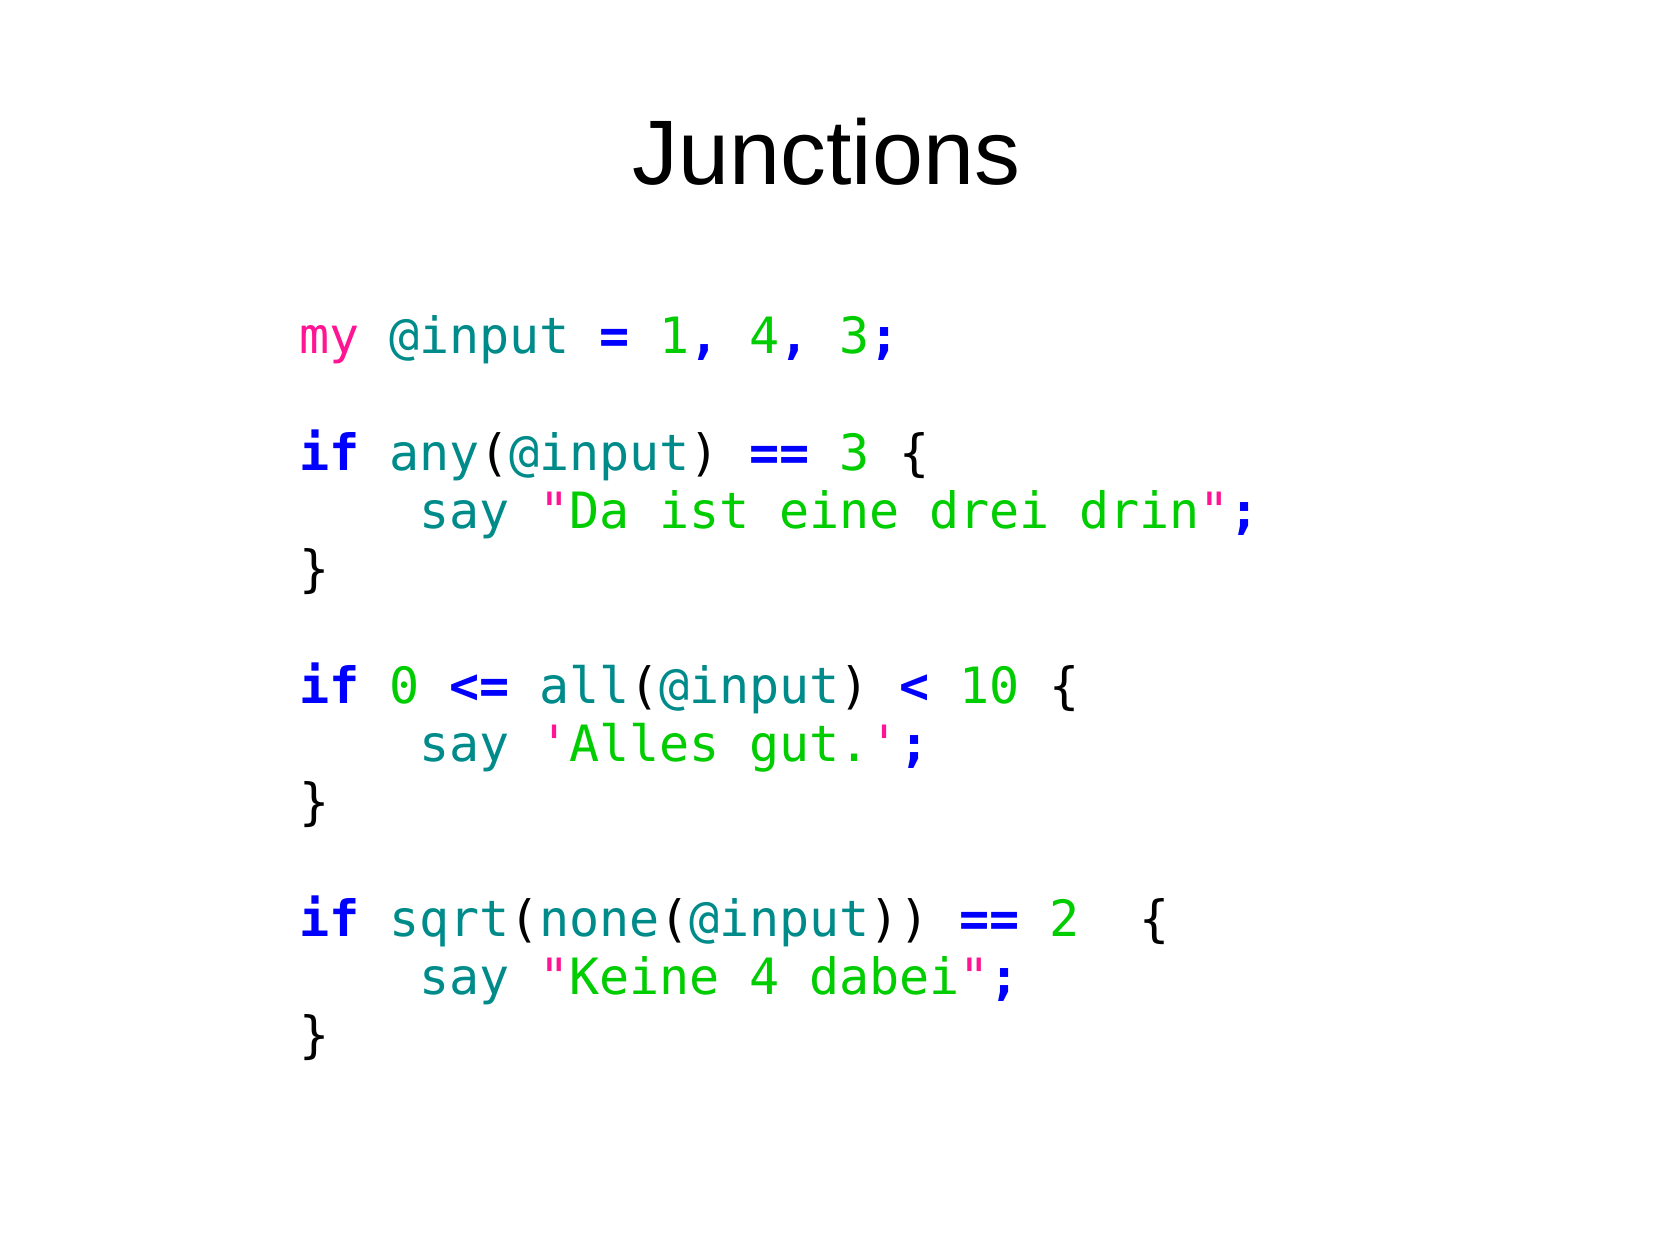

# Junctions
my @input = 1, 4, 3;
if any(@input) == 3 {
 say "Da ist eine drei drin";
}
if 0 <= all(@input) < 10 {
 say 'Alles gut.';
}
if sqrt(none(@input)) == 2 {
 say "Keine 4 dabei";
}